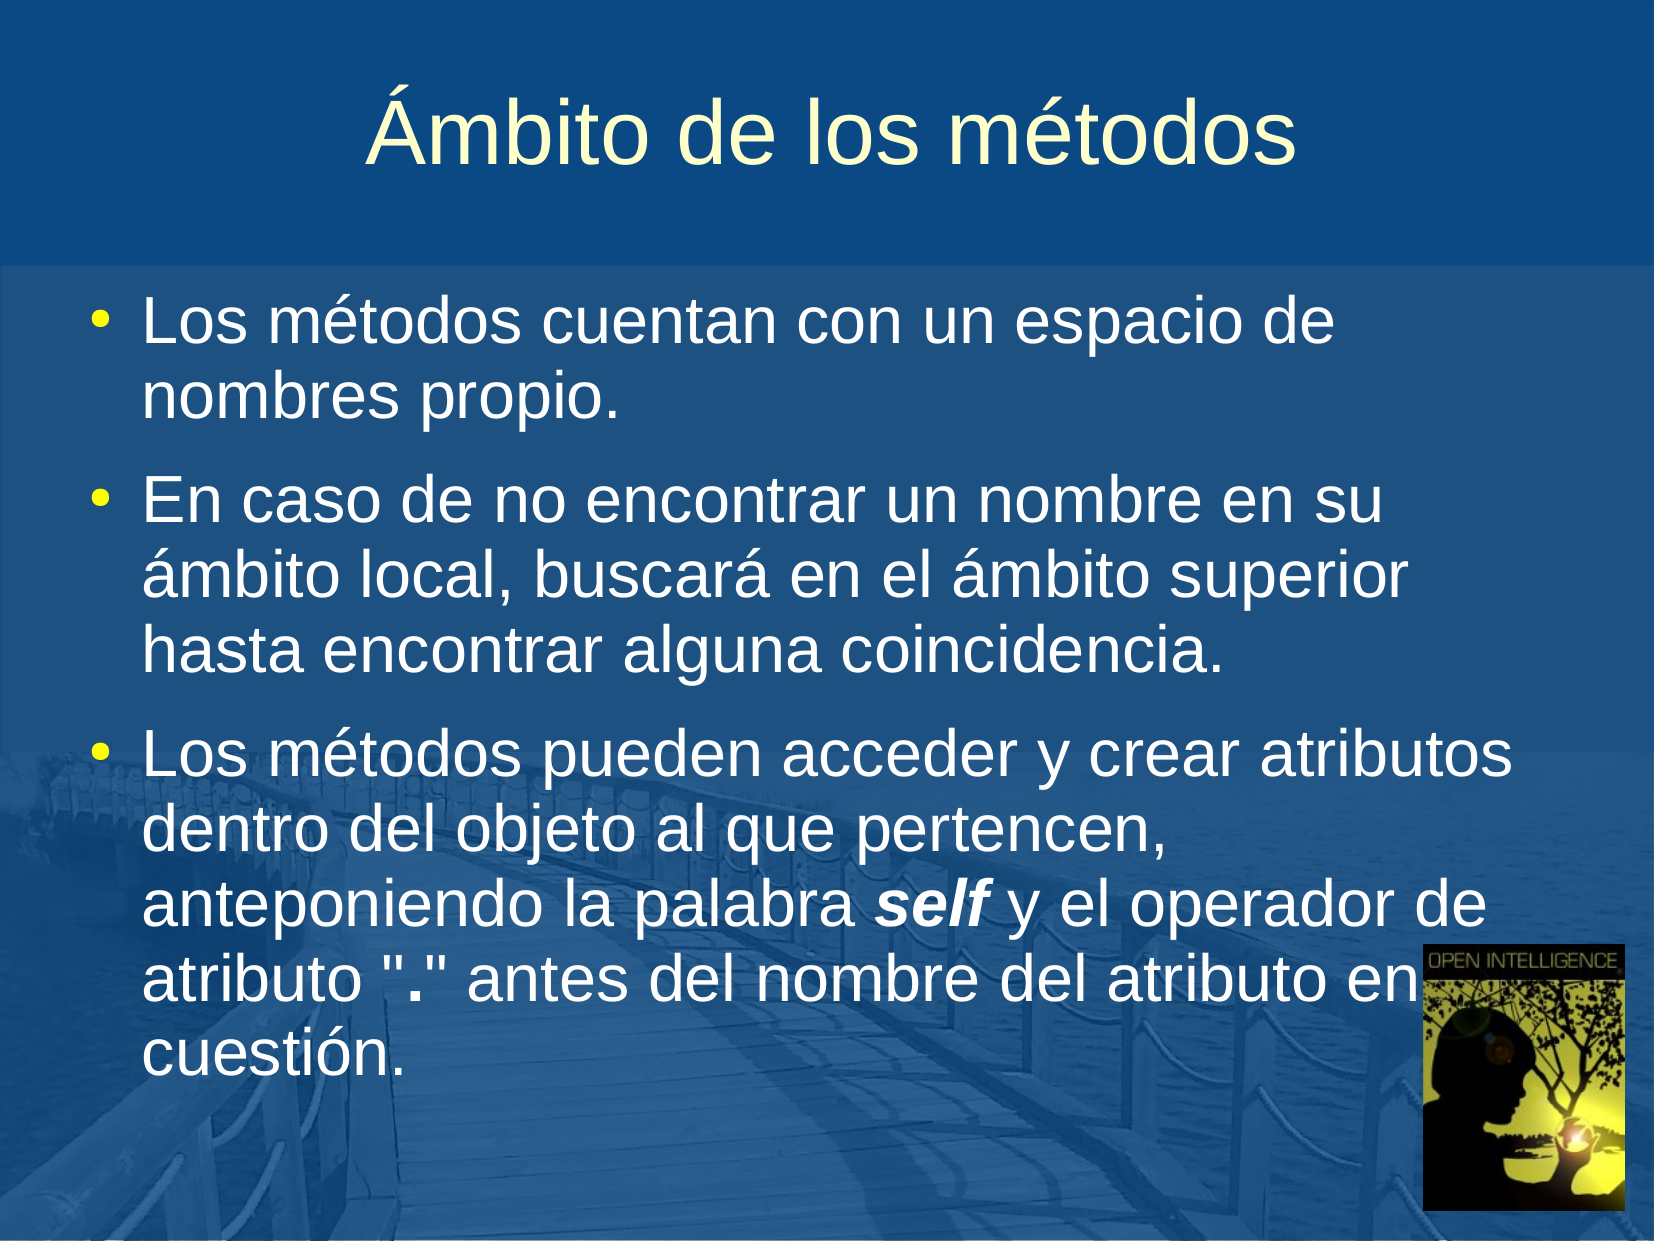

# Ámbito de los métodos
Los métodos cuentan con un espacio de nombres propio.
En caso de no encontrar un nombre en su ámbito local, buscará en el ámbito superior hasta encontrar alguna coincidencia.
Los métodos pueden acceder y crear atributos dentro del objeto al que pertencen, anteponiendo la palabra self y el operador de atributo "." antes del nombre del atributo en cuestión.